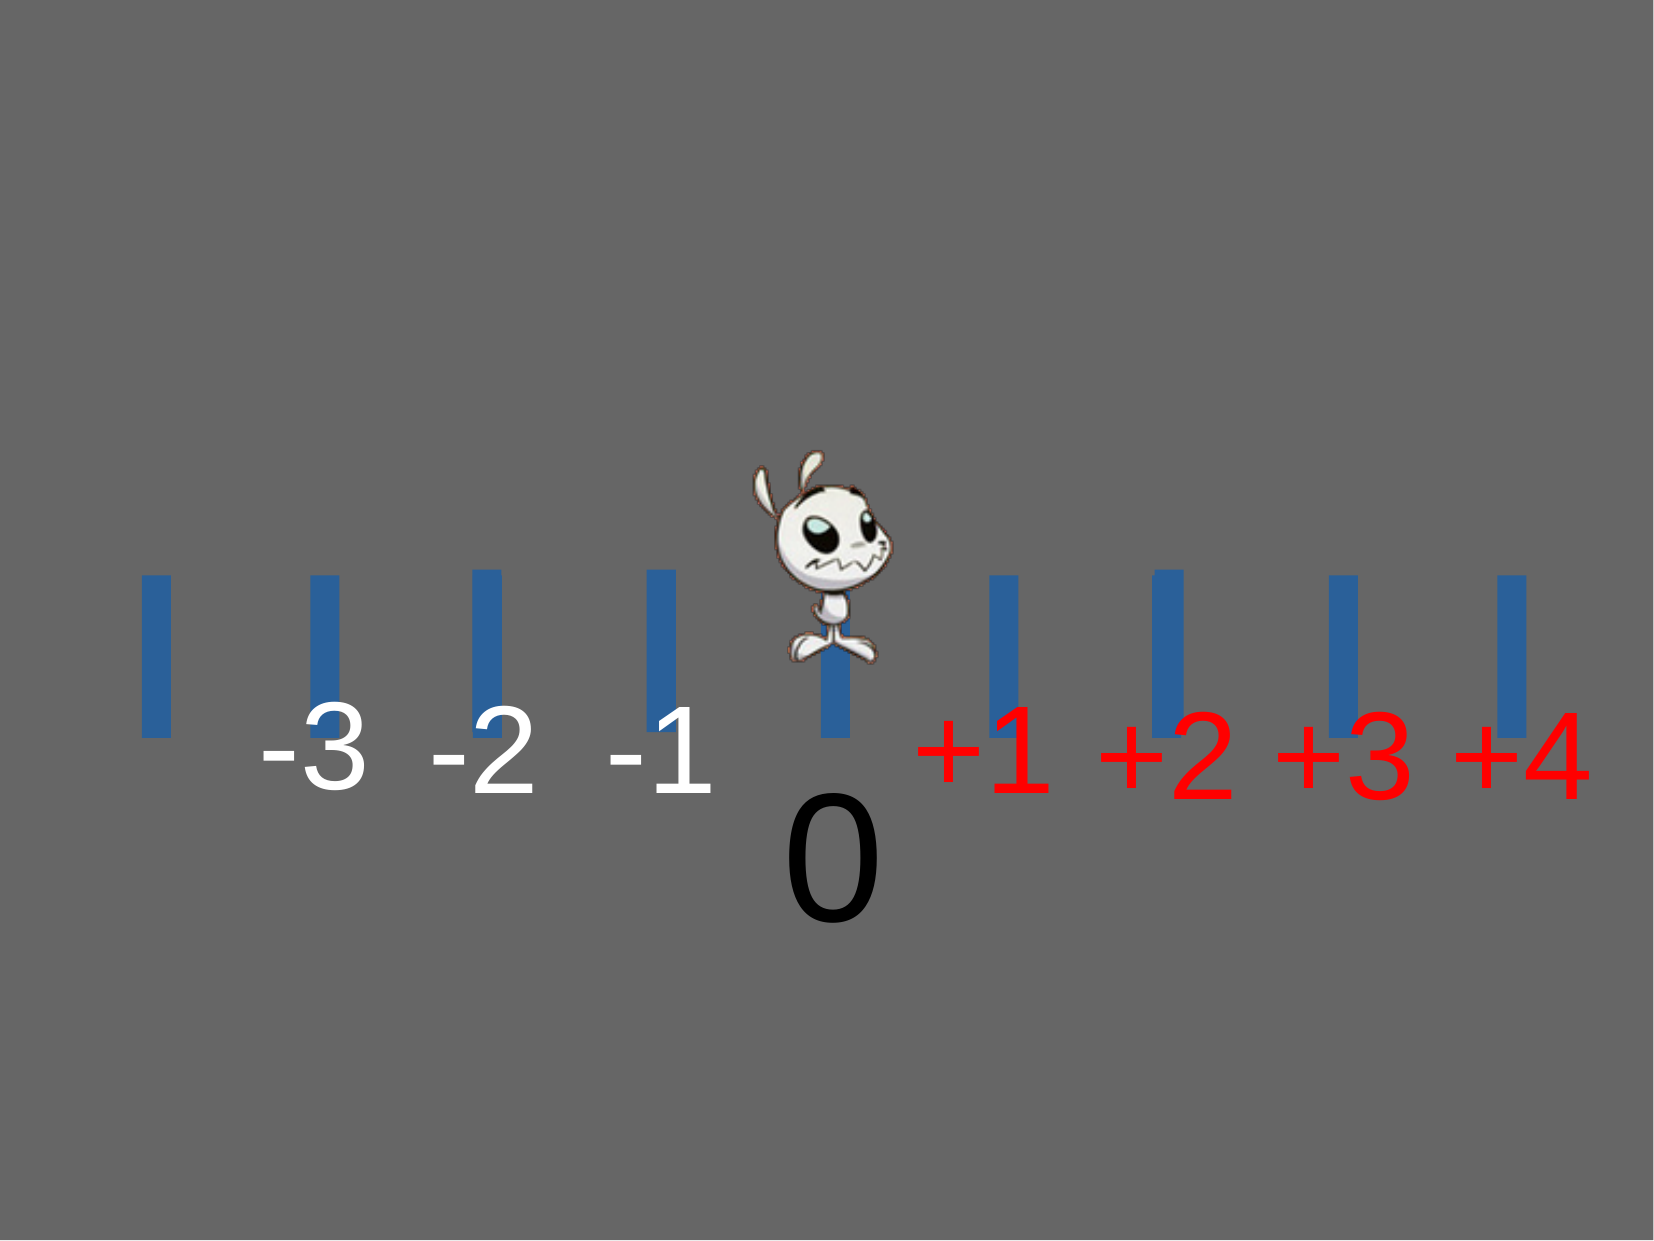

-3
-2
-1
+1
+2
+3
+4
# 0